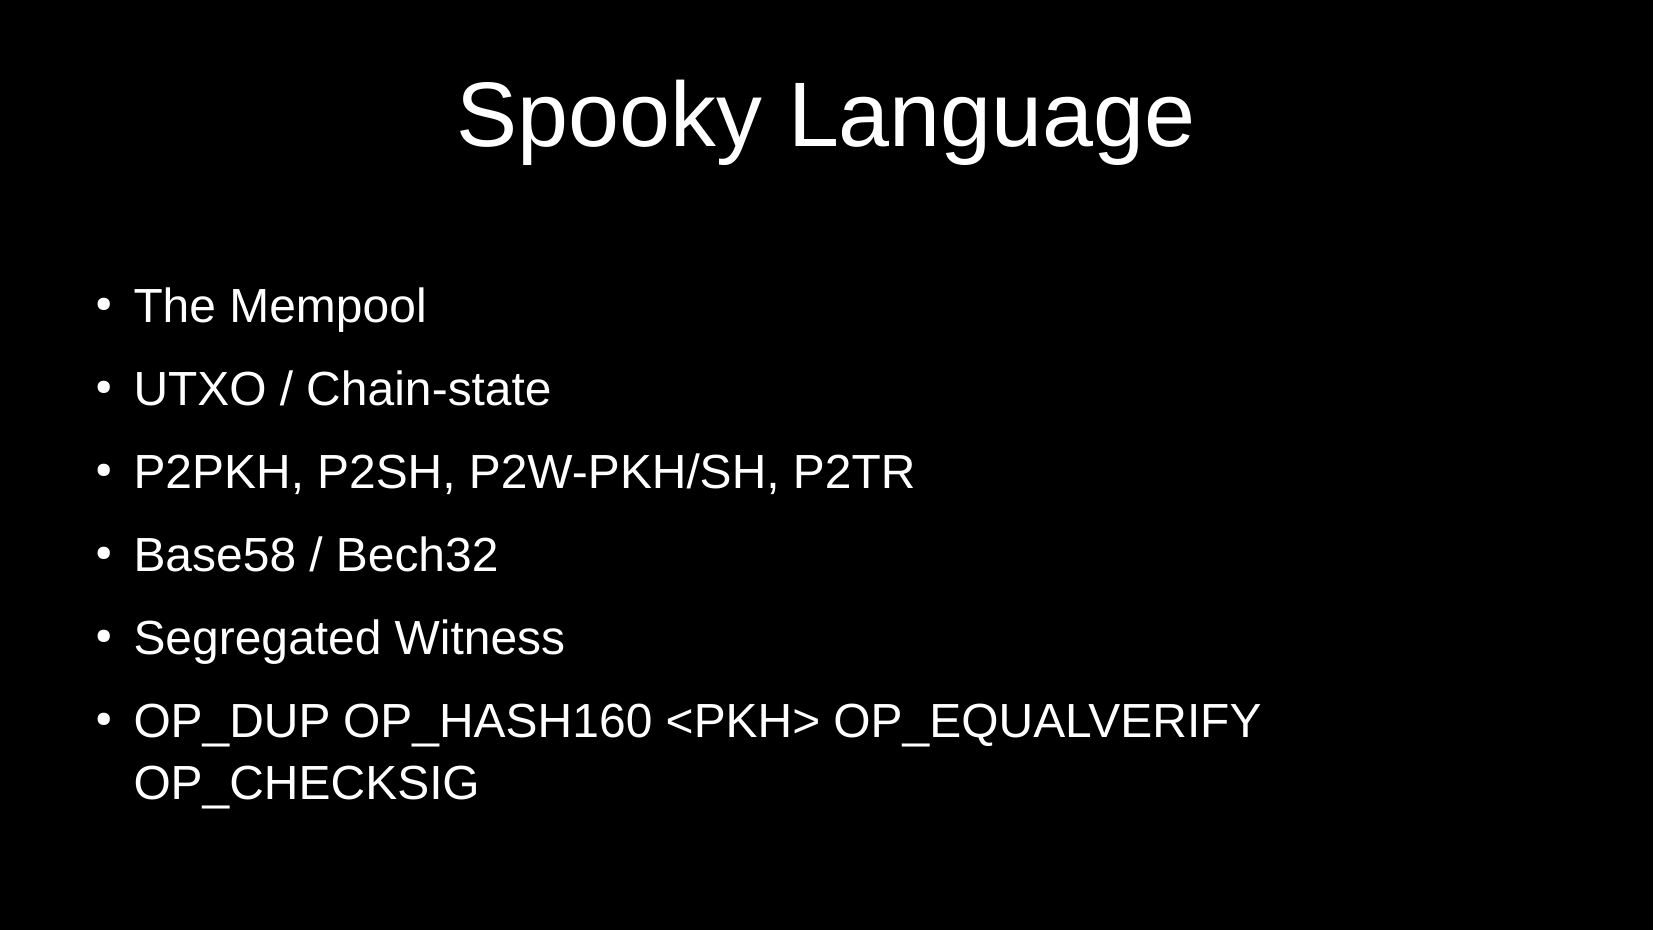

# Spooky Language
The Mempool
UTXO / Chain-state
P2PKH, P2SH, P2W-PKH/SH, P2TR
Base58 / Bech32
Segregated Witness
OP_DUP OP_HASH160 <PKH> OP_EQUALVERIFY OP_CHECKSIG